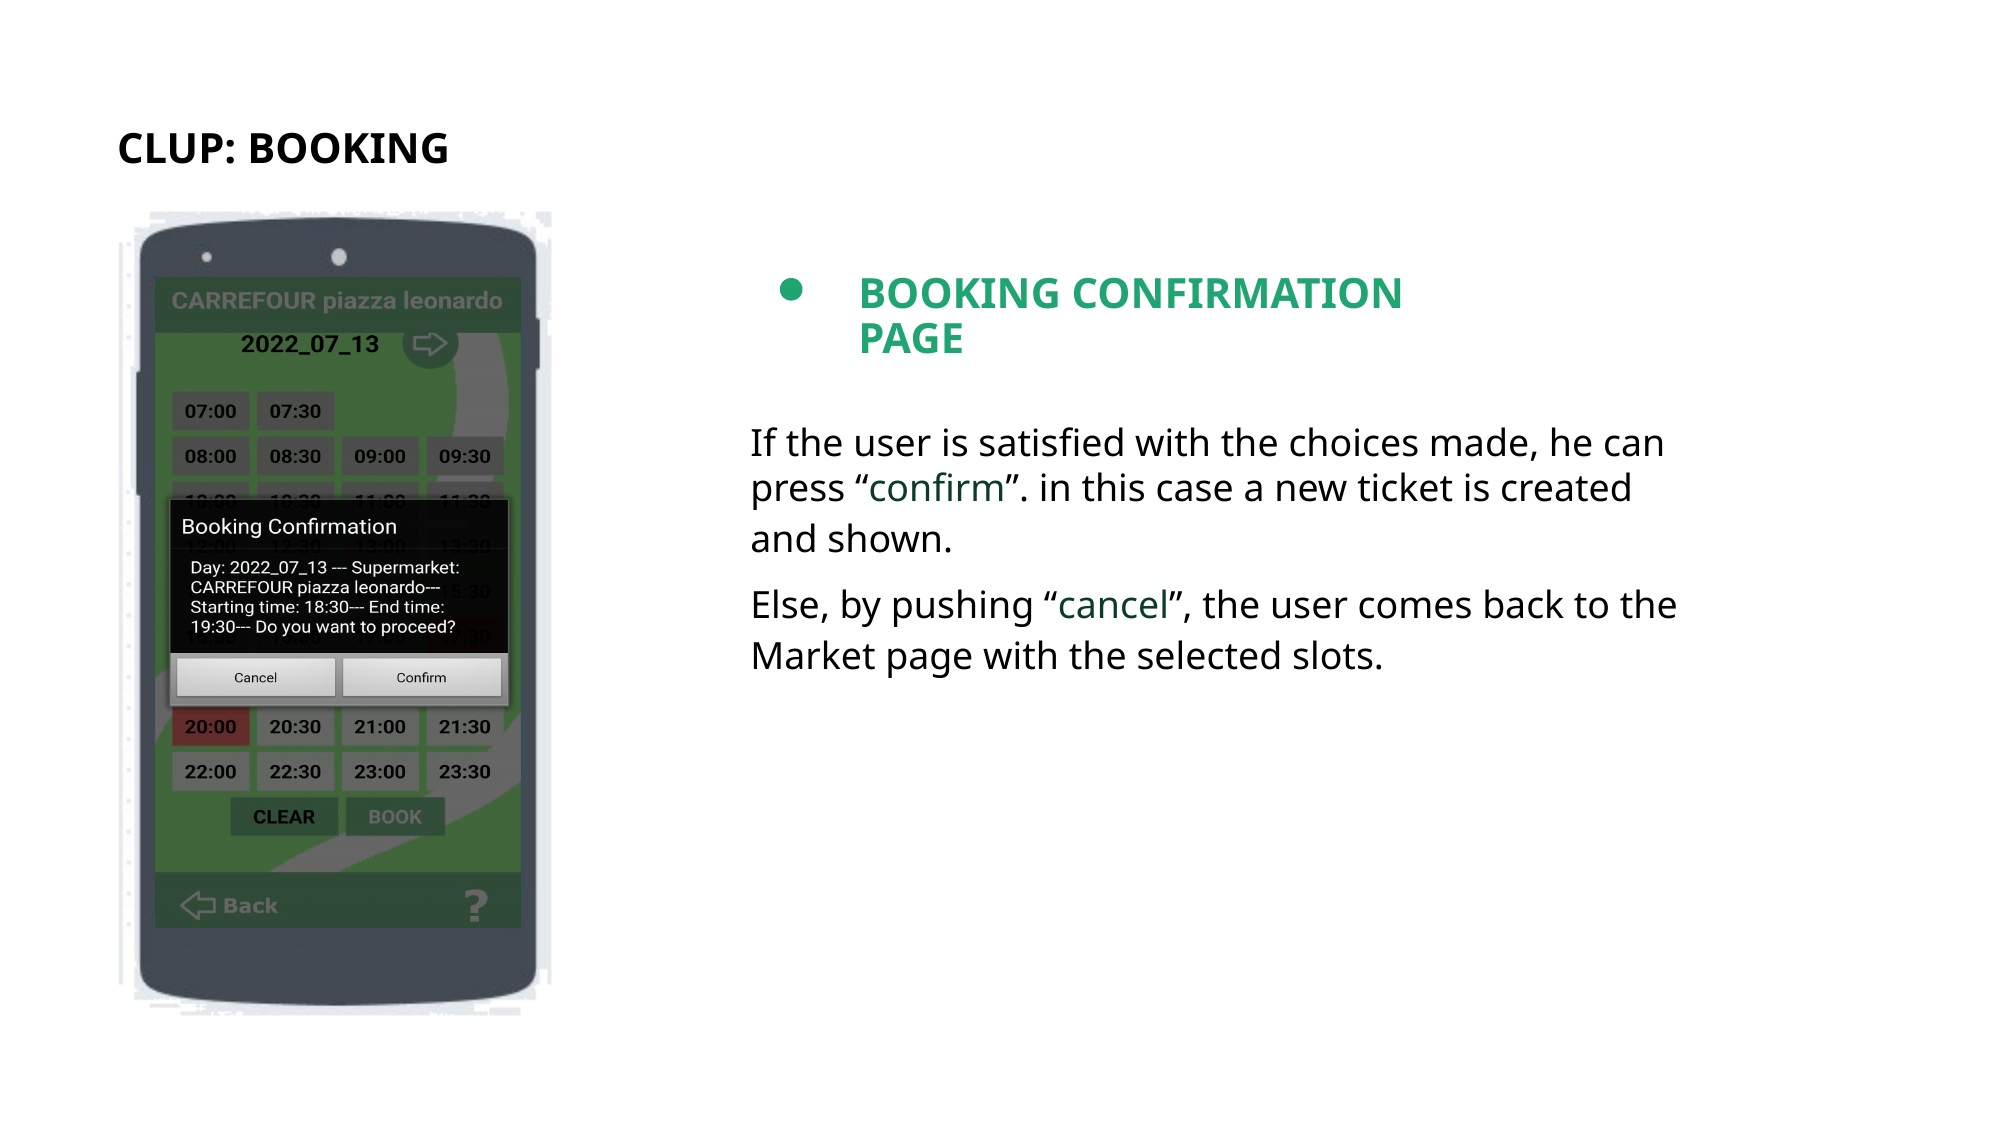

# CLUP: BOOKING
BOOKING CONFIRMATION PAGE
If the user is satisfied with the choices made, he can press “confirm”. in this case a new ticket is created and shown.
Else, by pushing “cancel”, the user comes back to the Market page with the selected slots.